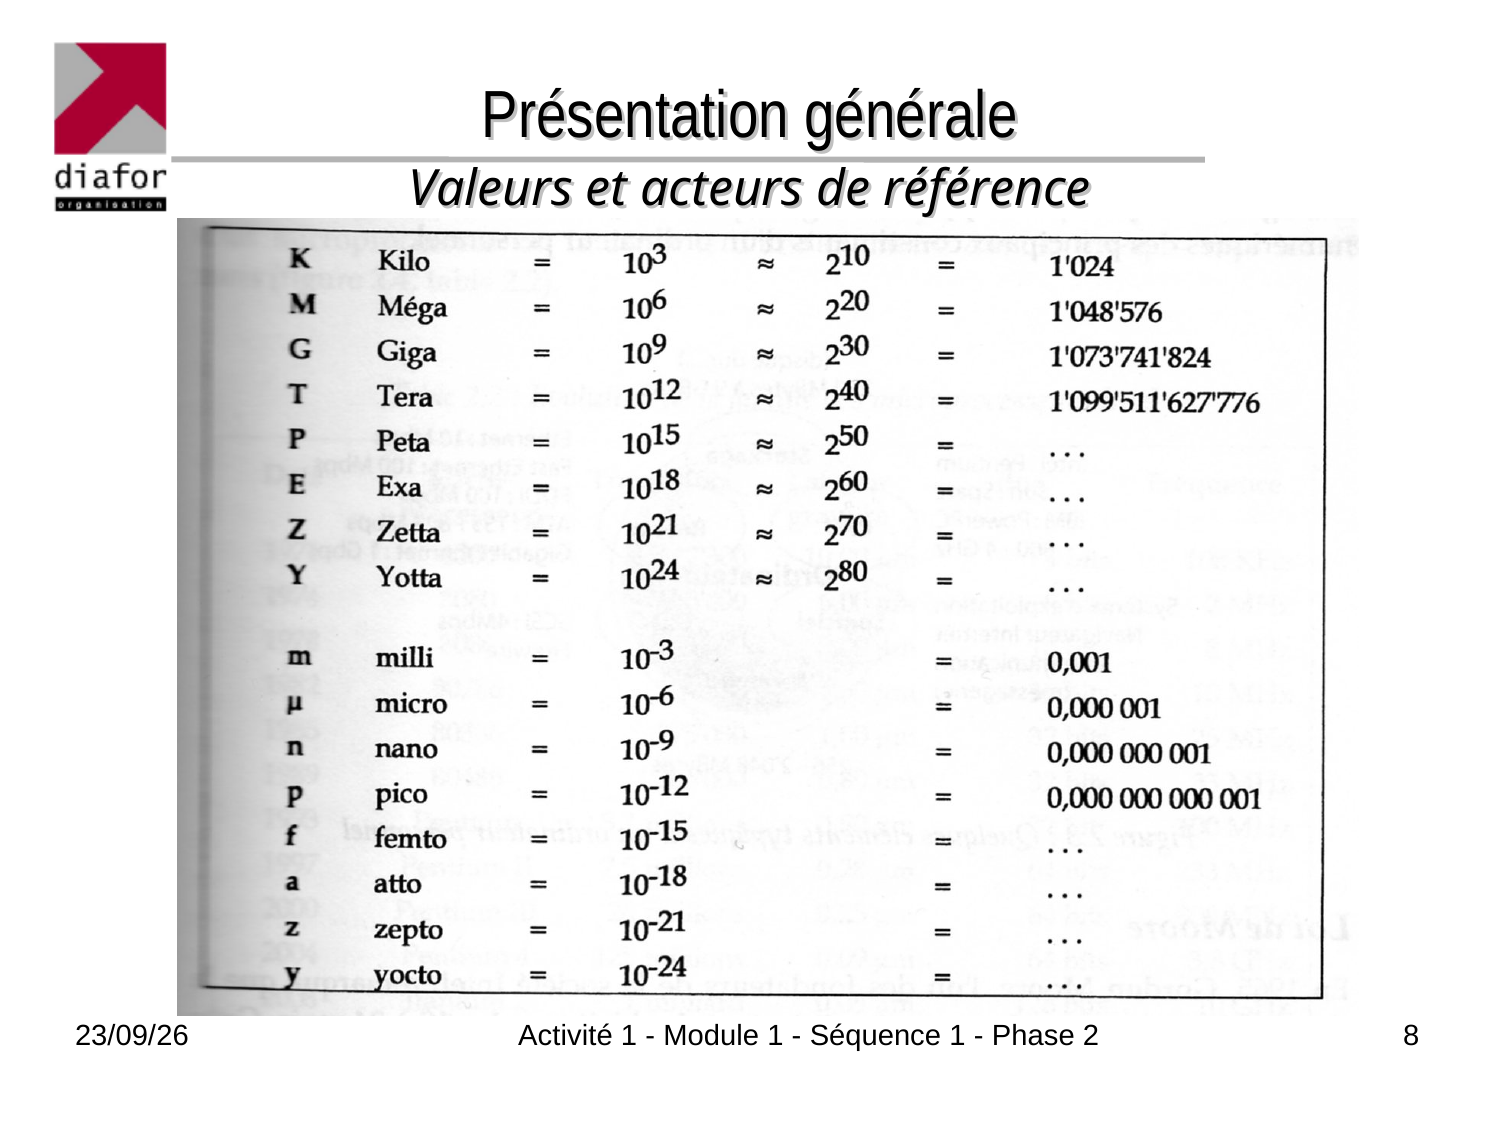

# Présentation générale Valeurs et acteurs de référence
Activité 1 - Module 1 - Séquence 1 - Phase 2
8